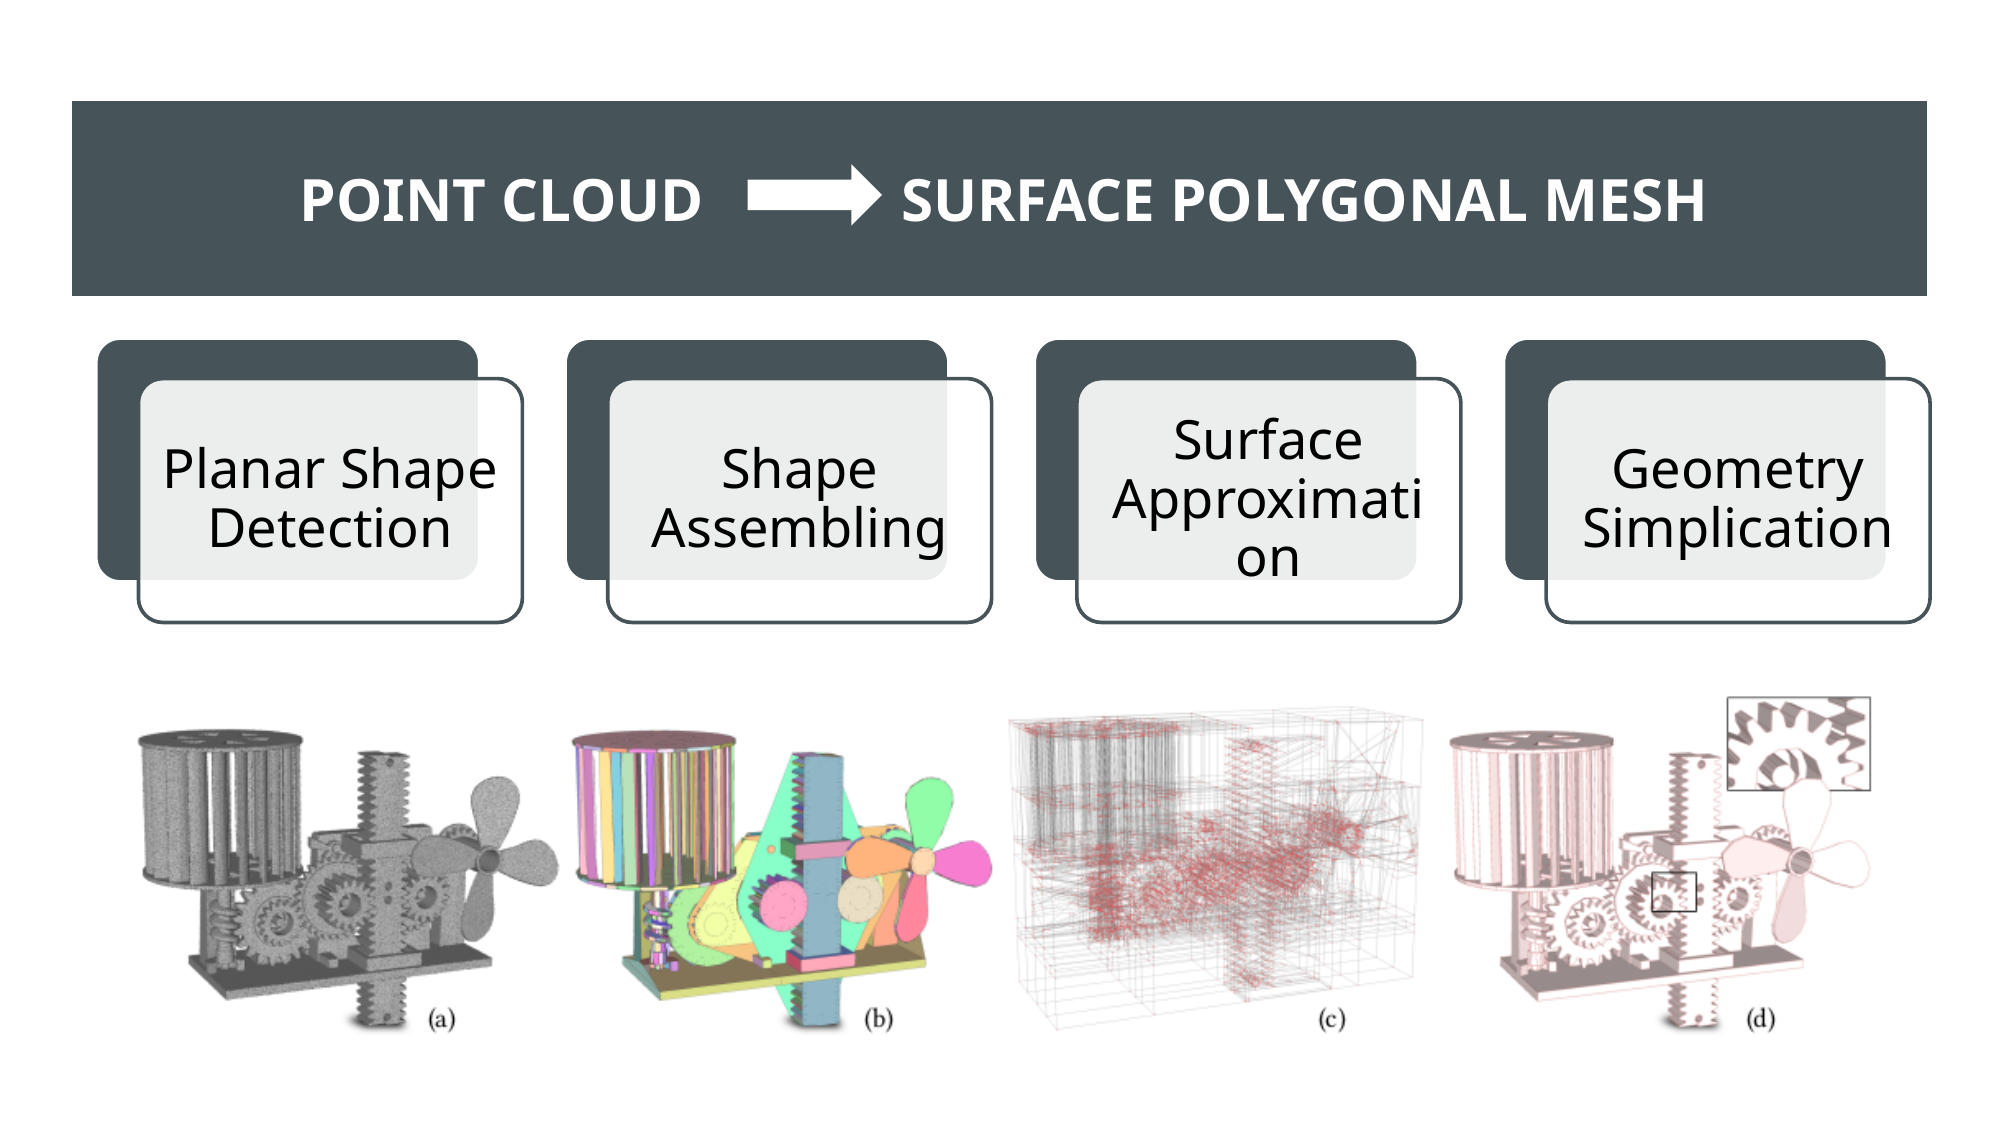

# POINT CLOUD             SURFACE POLYGONAL MESH
Planar Shape Detection
Shape Assembling
Surface Approximation
Geometry Simplication